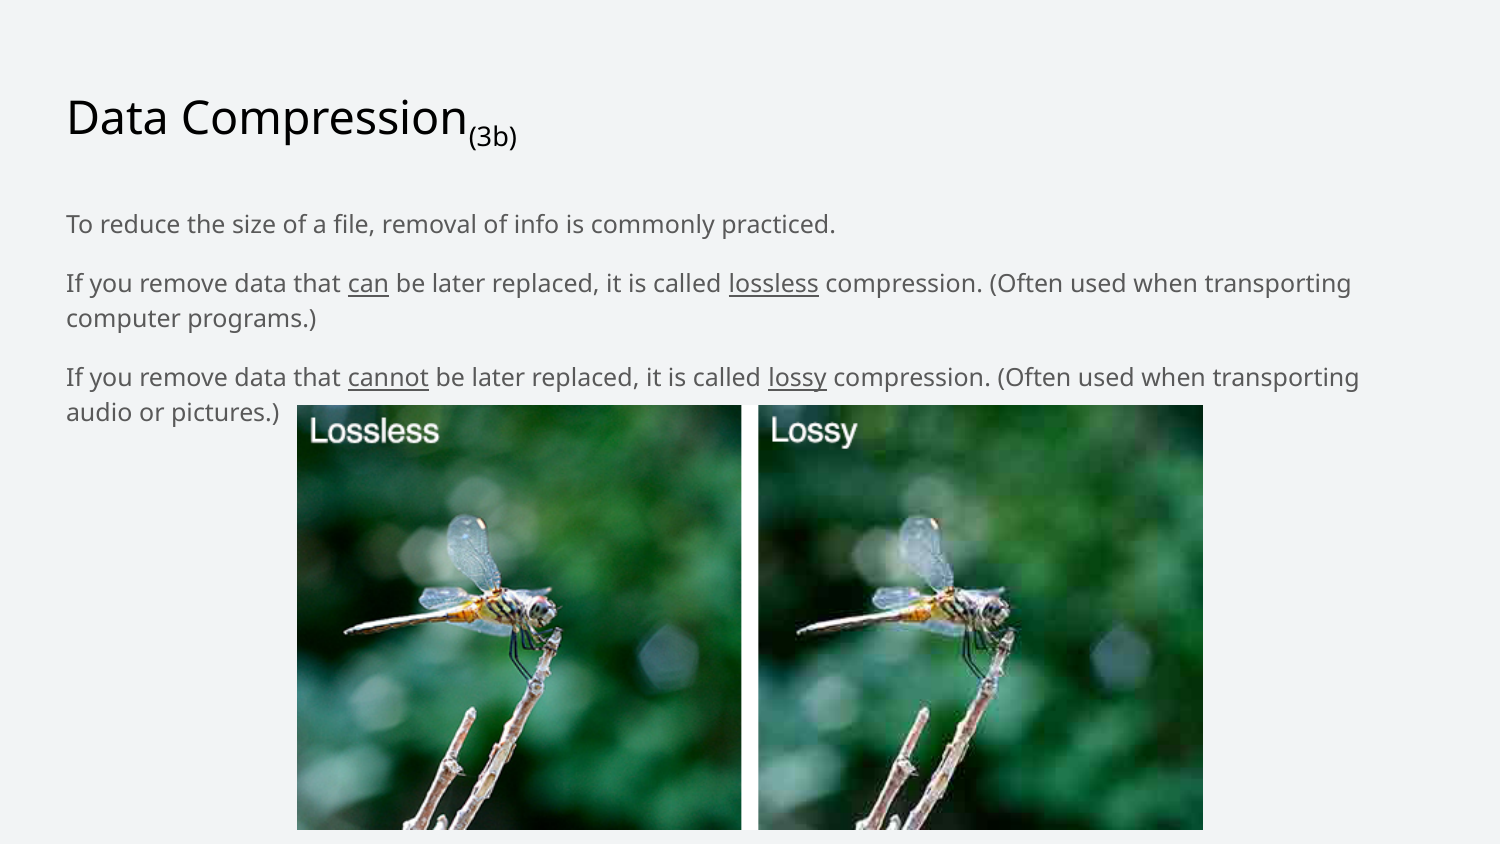

# Data Compression(3b)
To reduce the size of a file, removal of info is commonly practiced.
If you remove data that can be later replaced, it is called lossless compression. (Often used when transporting computer programs.)
If you remove data that cannot be later replaced, it is called lossy compression. (Often used when transporting audio or pictures.)